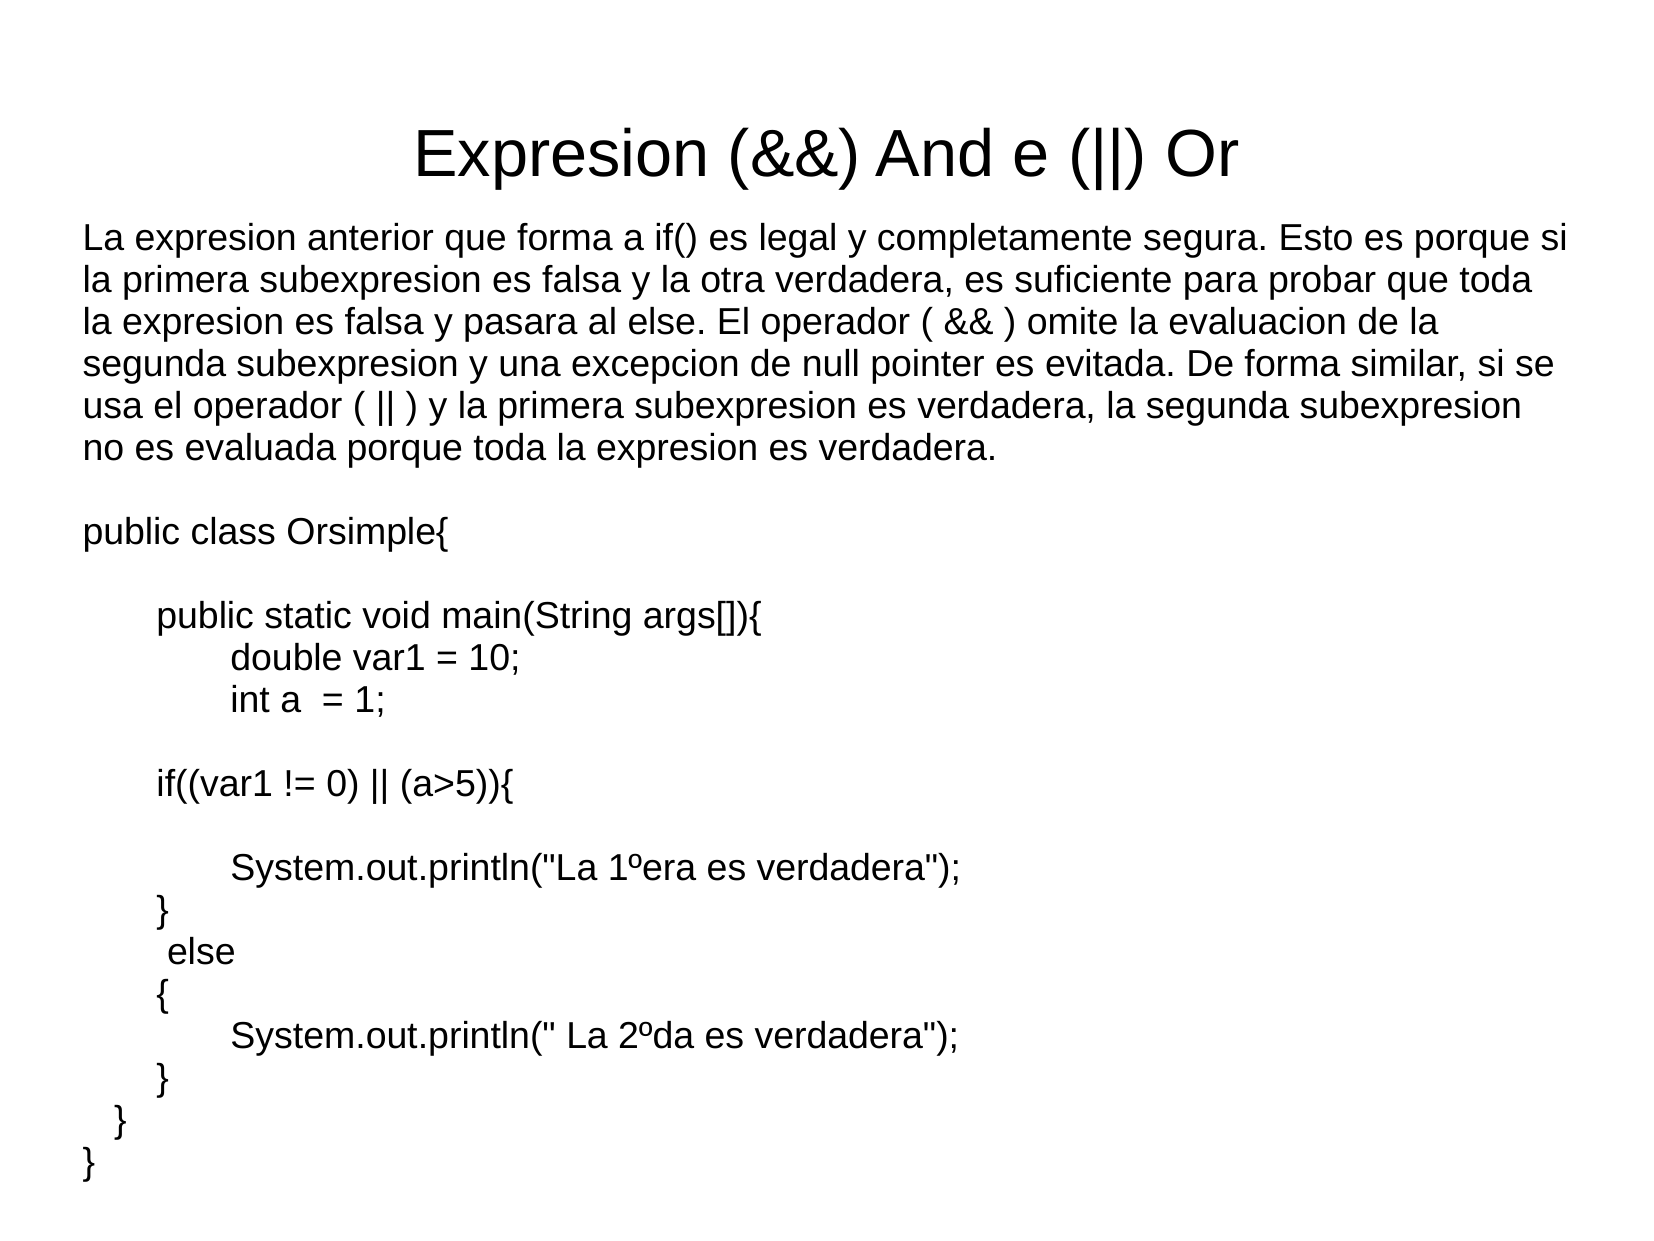

# Expresion (&&) And e (||) Or
La expresion anterior que forma a if() es legal y completamente segura. Esto es porque si la primera subexpresion es falsa y la otra verdadera, es suficiente para probar que toda la expresion es falsa y pasara al else. El operador ( && ) omite la evaluacion de la segunda subexpresion y una excepcion de null pointer es evitada. De forma similar, si se usa el operador ( || ) y la primera subexpresion es verdadera, la segunda subexpresion no es evaluada porque toda la expresion es verdadera.
public class Orsimple{
	public static void main(String args[]){
 		double var1 = 10;
 		int a = 1;
	if((var1 != 0) || (a>5)){
		System.out.println("La 1ºera es verdadera");
	}
	 else
	{
		System.out.println(" La 2ºda es verdadera");
	}
 }
}